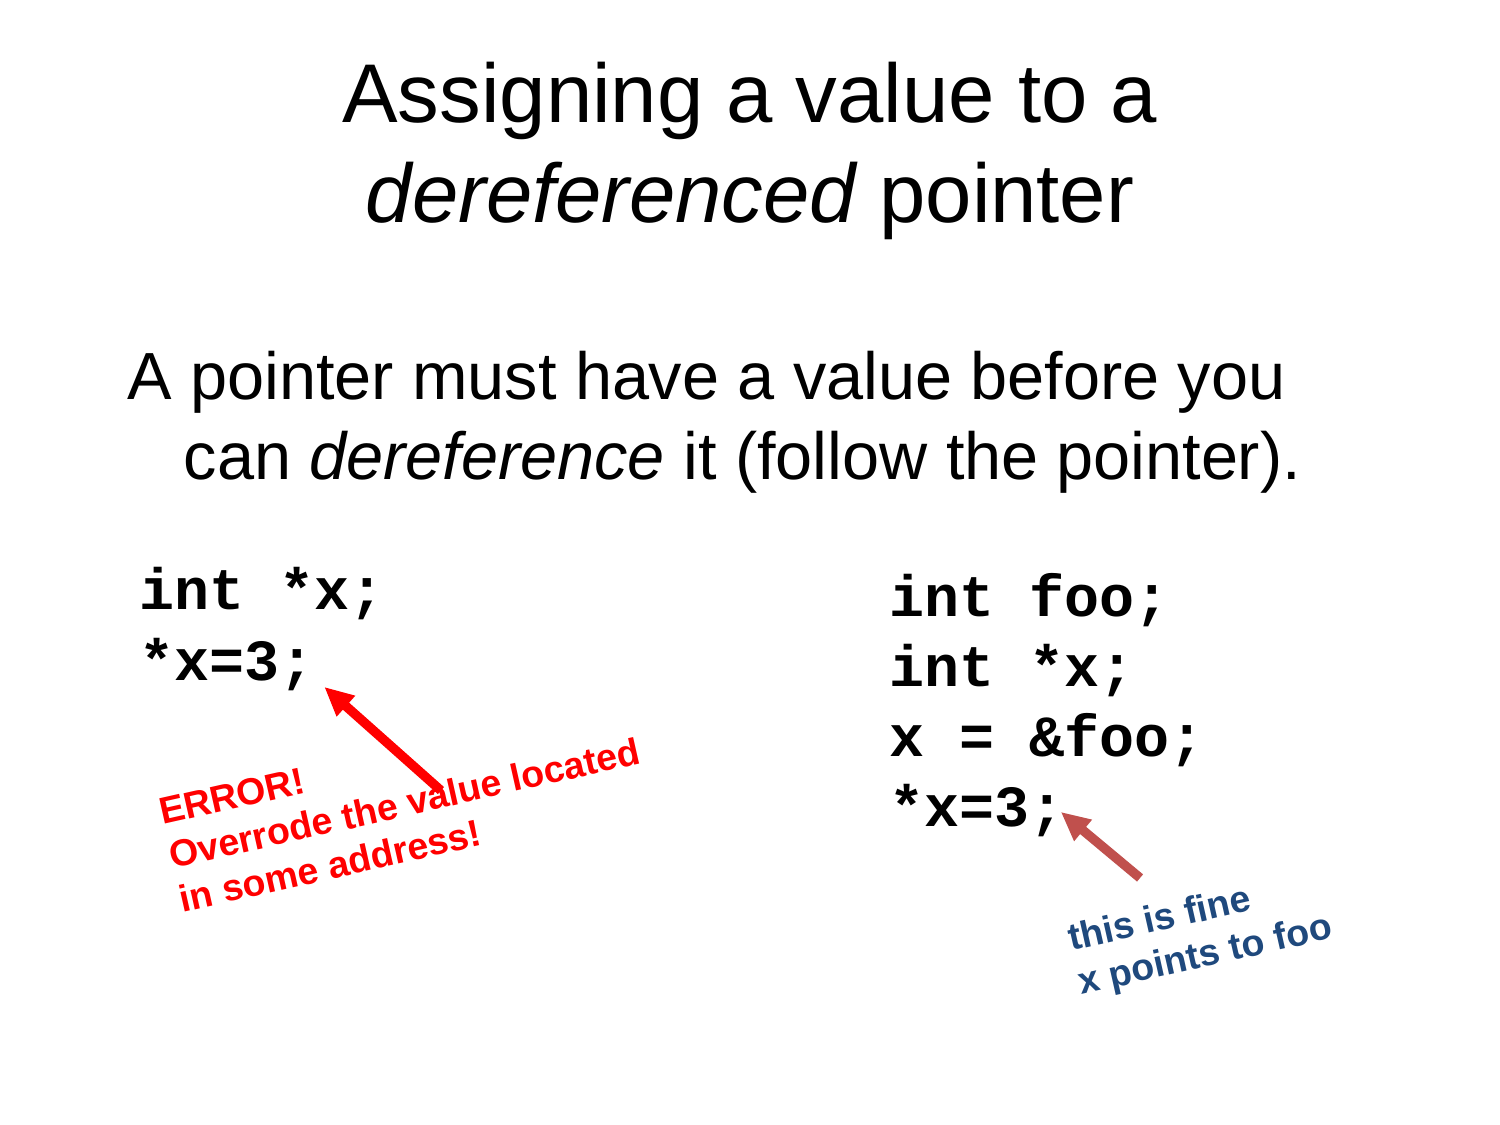

# Assigning a value to a dereferenced pointer
A pointer must have a value before you can dereference it (follow the pointer).
int *x;
*x=3;
int foo;
int *x;
x = &foo;
*x=3;
ERROR!
Overrode the value located
in some address!
this is fine
x points to foo